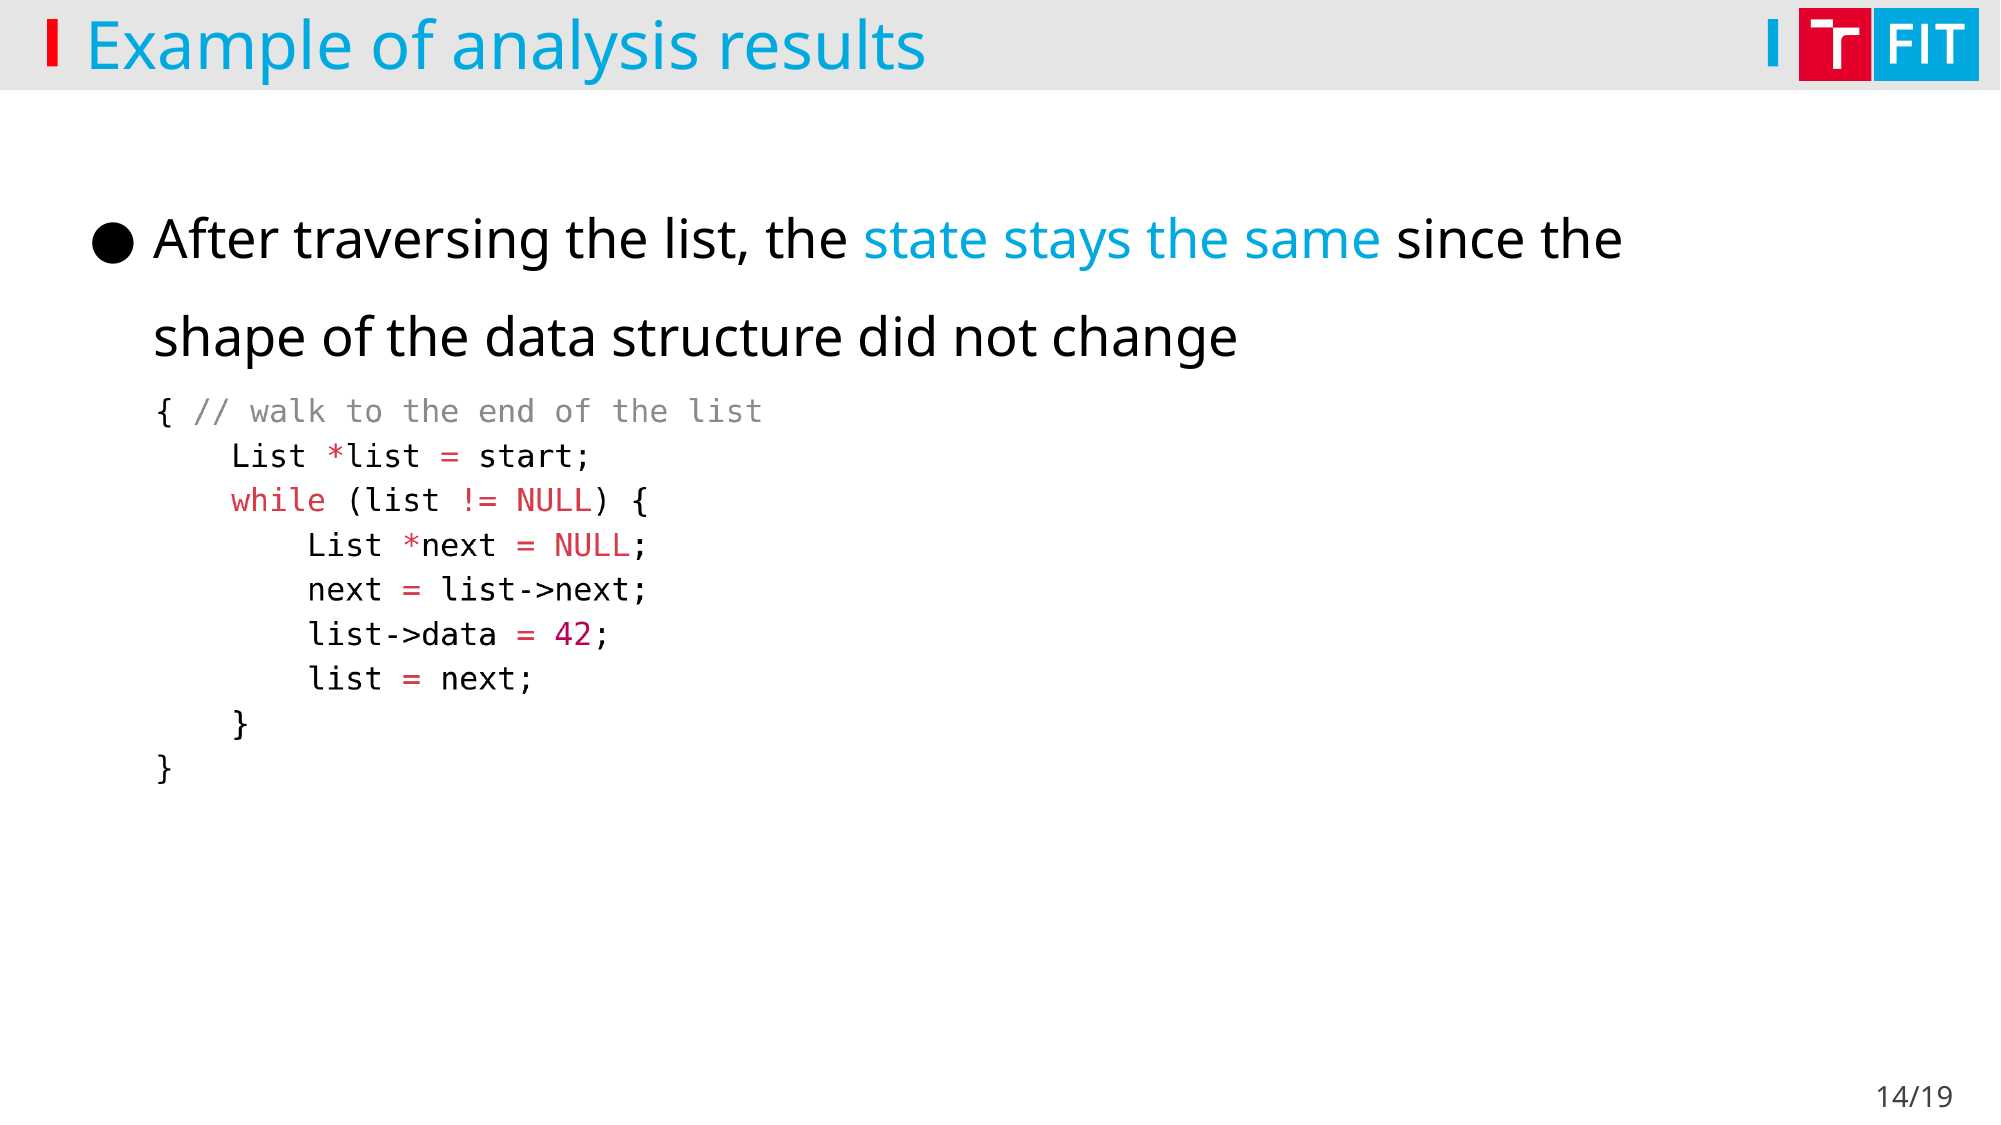

# Example of analysis results
After traversing the list, the state stays the same since the shape of the data structure did not change